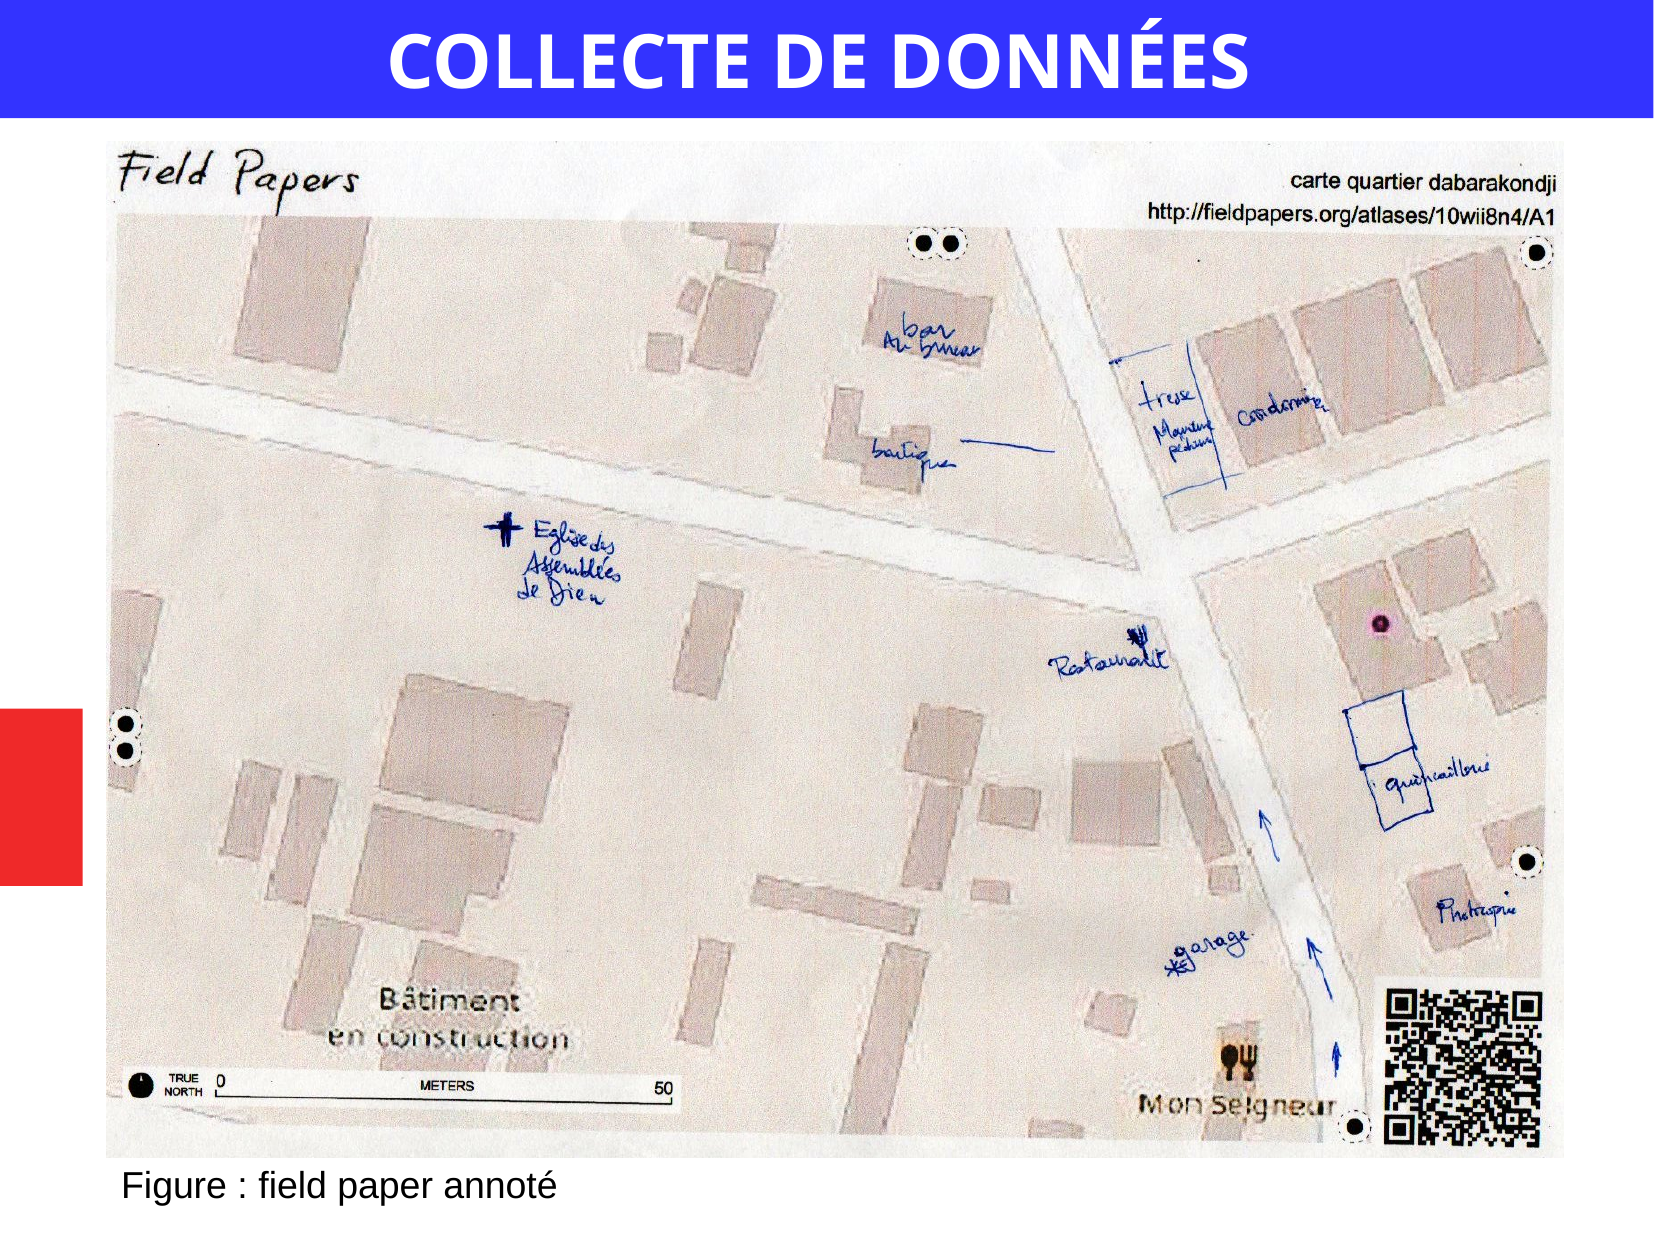

# COLLECTE DE DONNÉES
Figure : field paper annoté